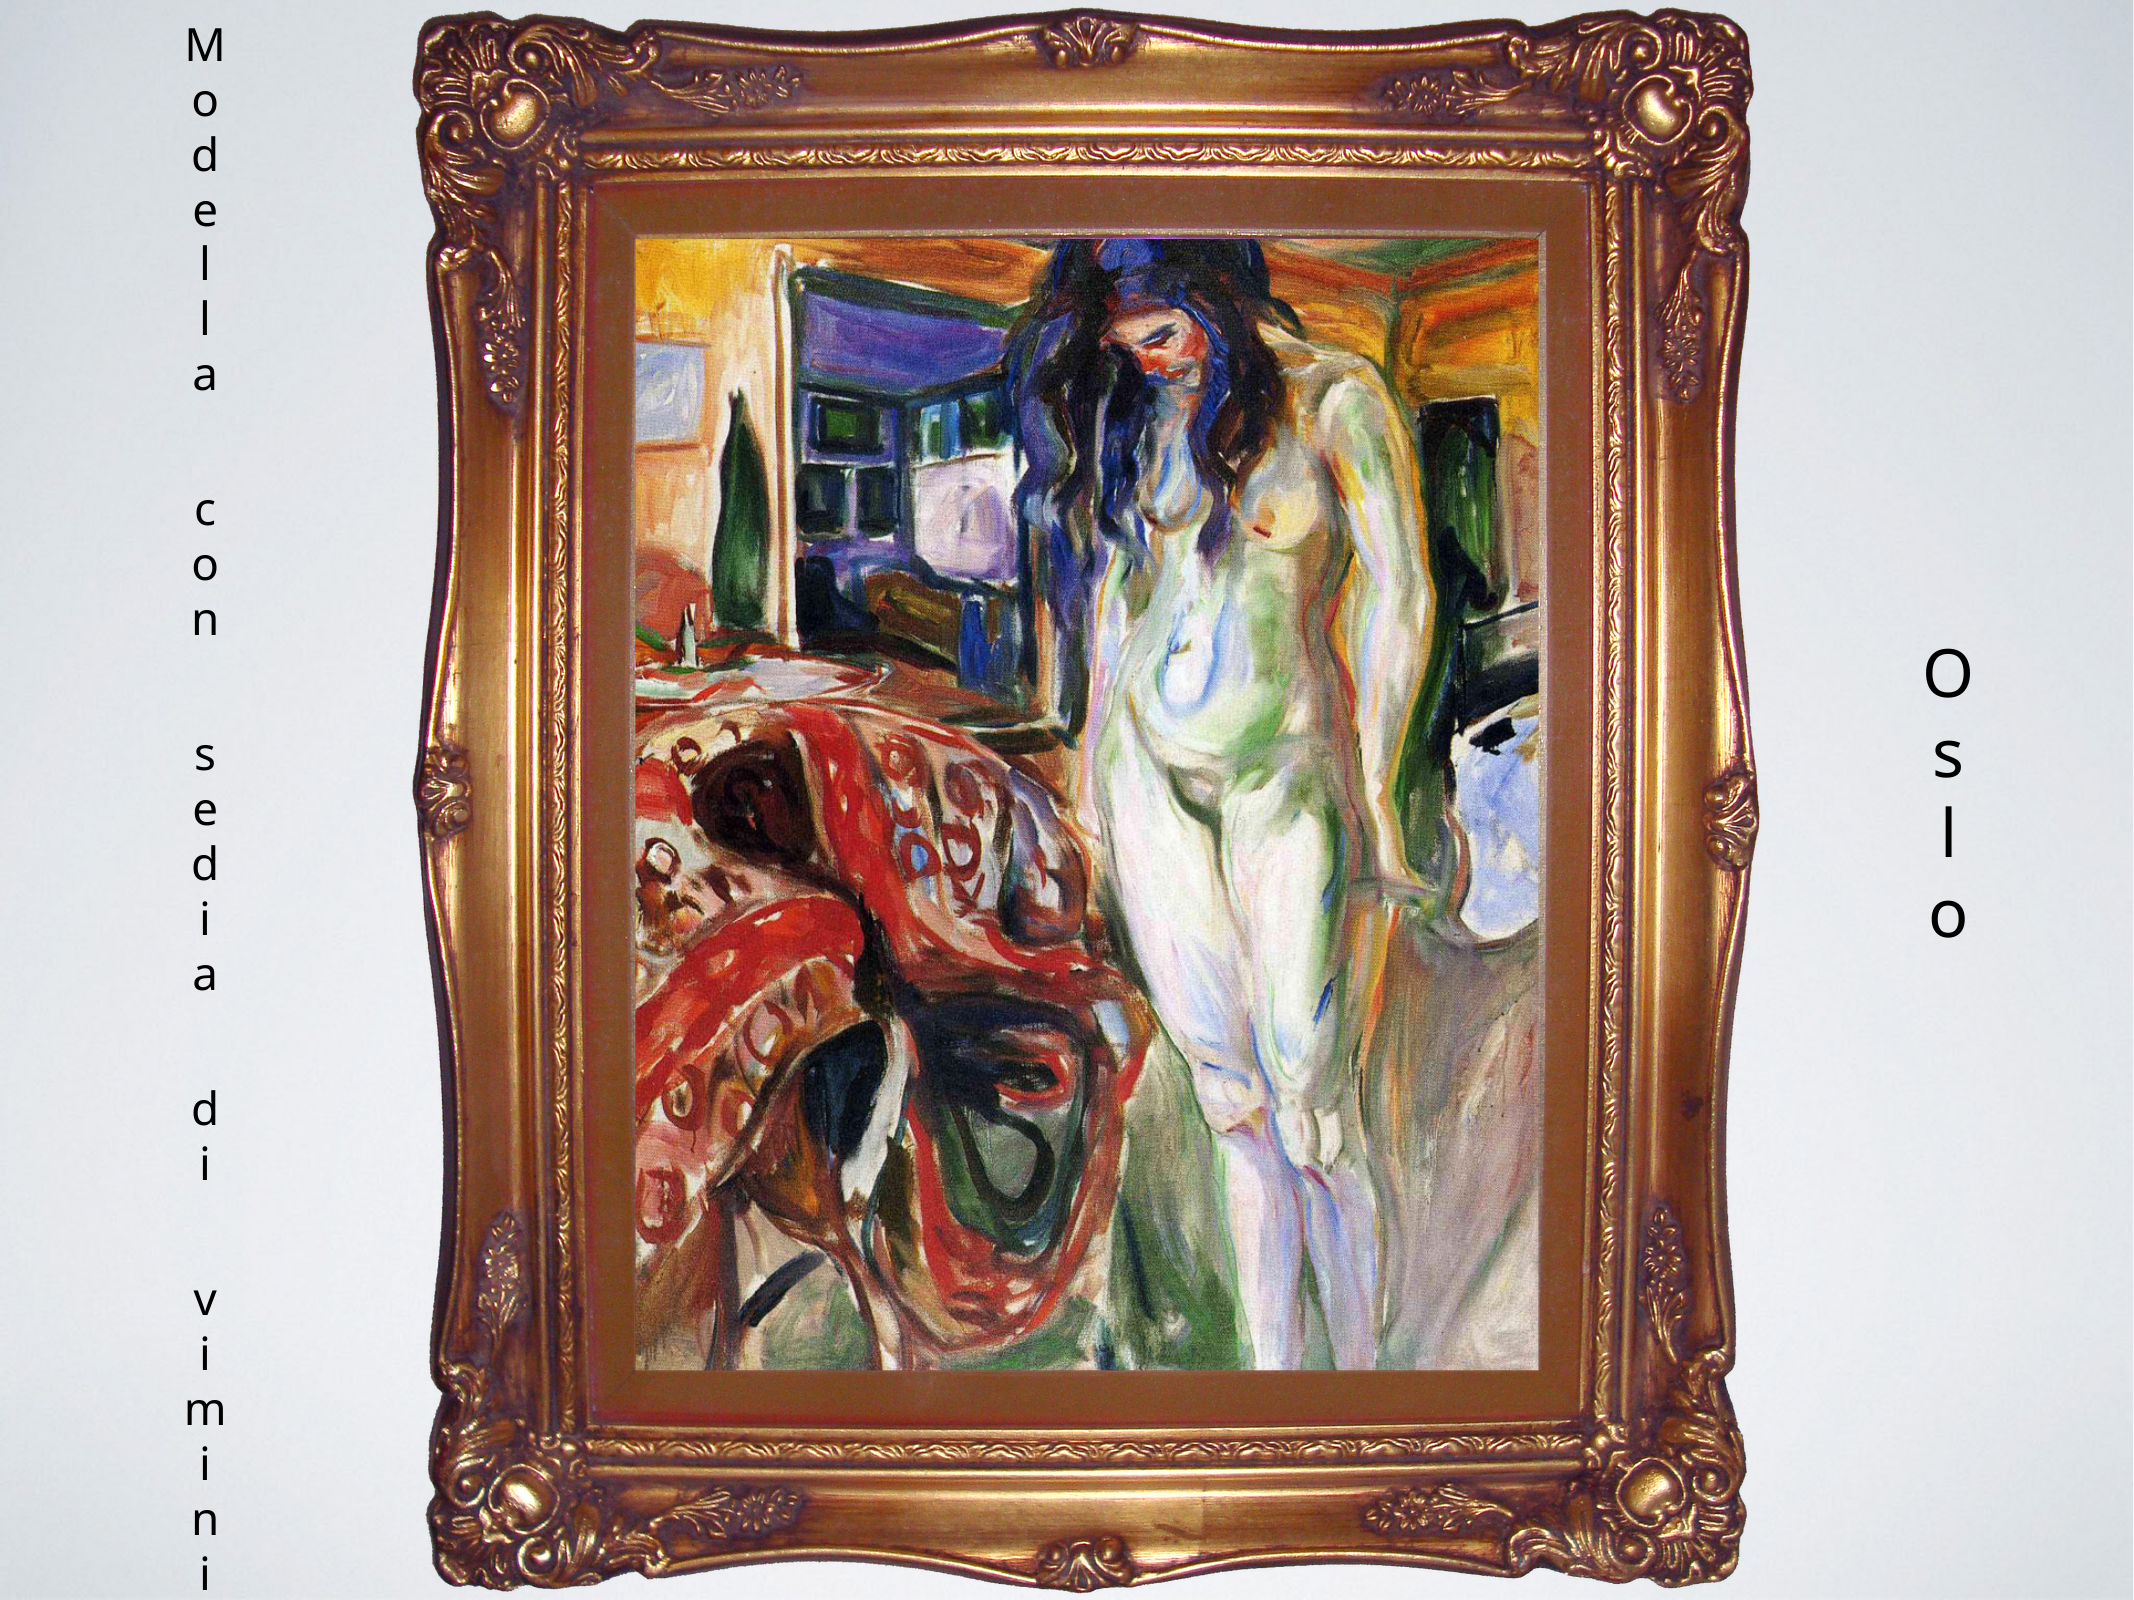

M
o
d
e
l
l
a
c
o
n
s
e
d
i
a
d
i
v
i
m
i
n
i
O
s
l
o